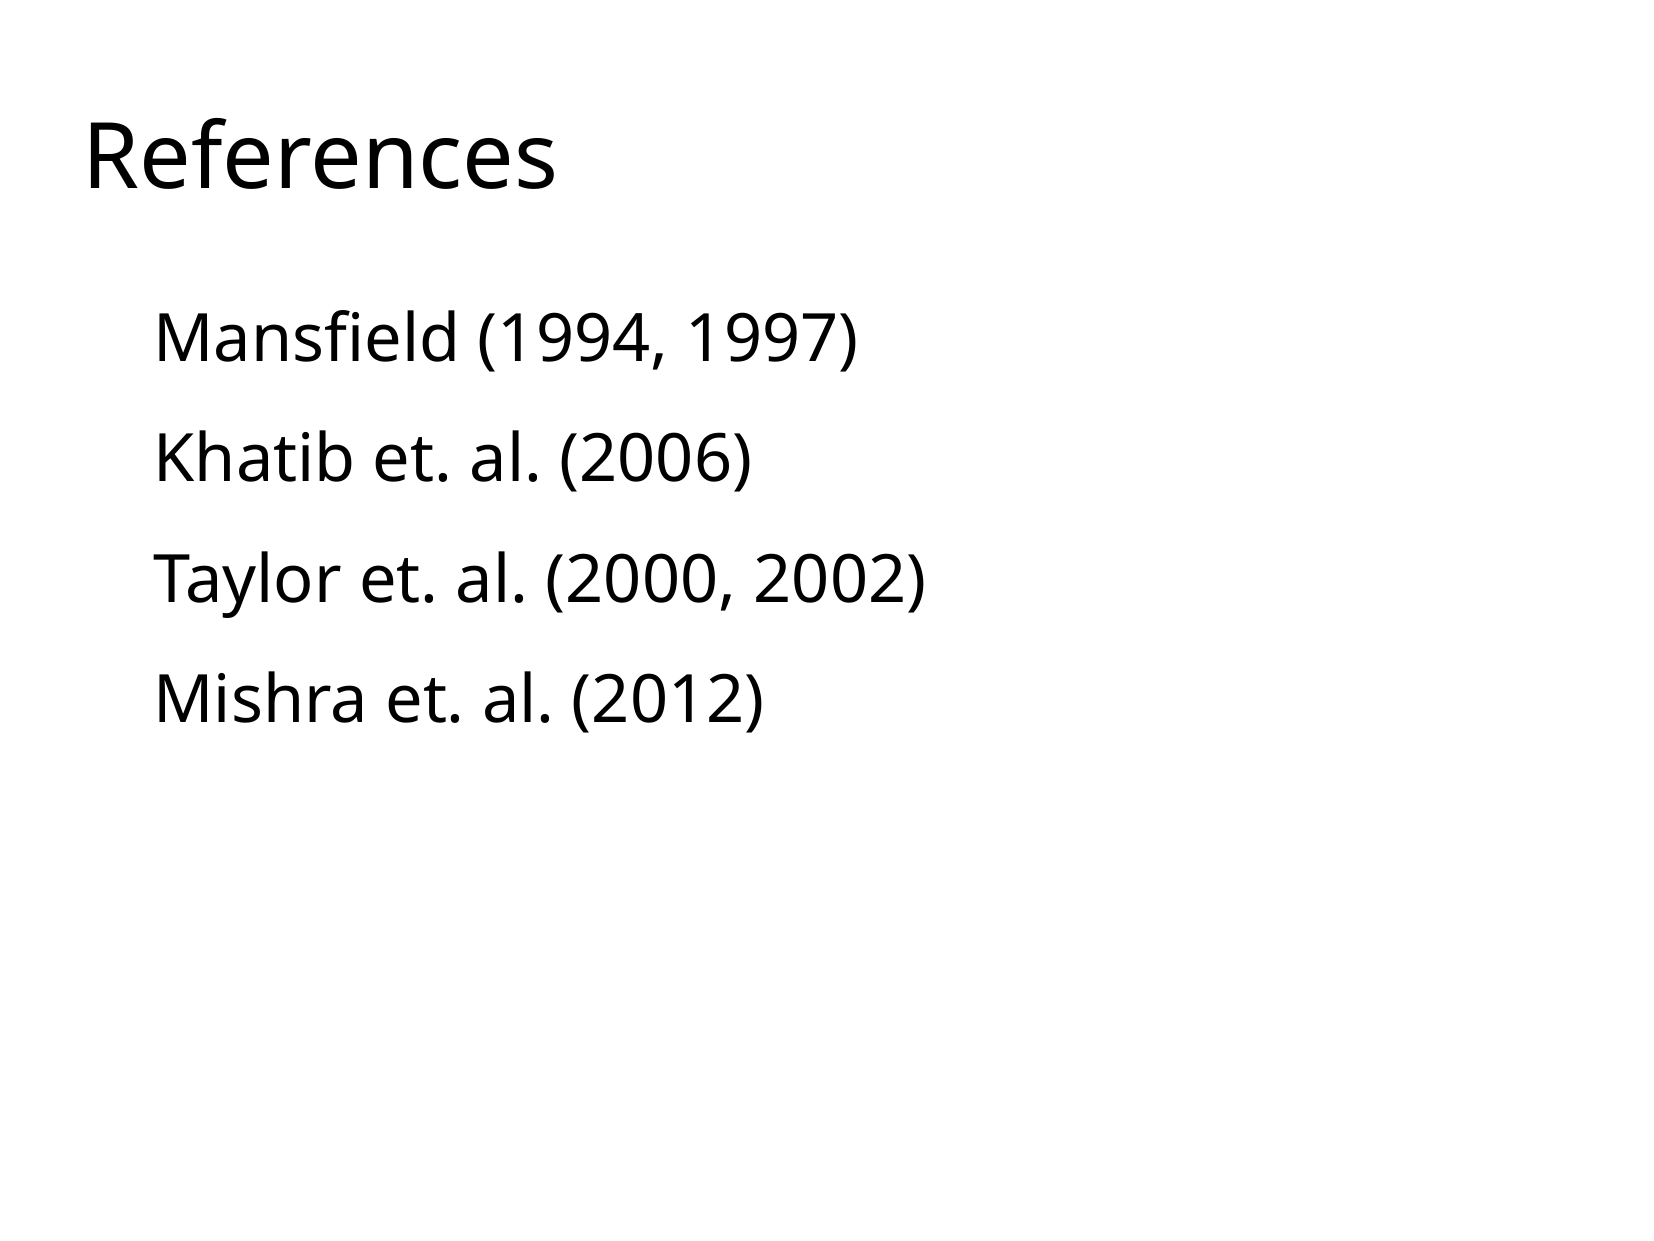

# References
Mansfield (1994, 1997)
Khatib et. al. (2006)
Taylor et. al. (2000, 2002)
Mishra et. al. (2012)